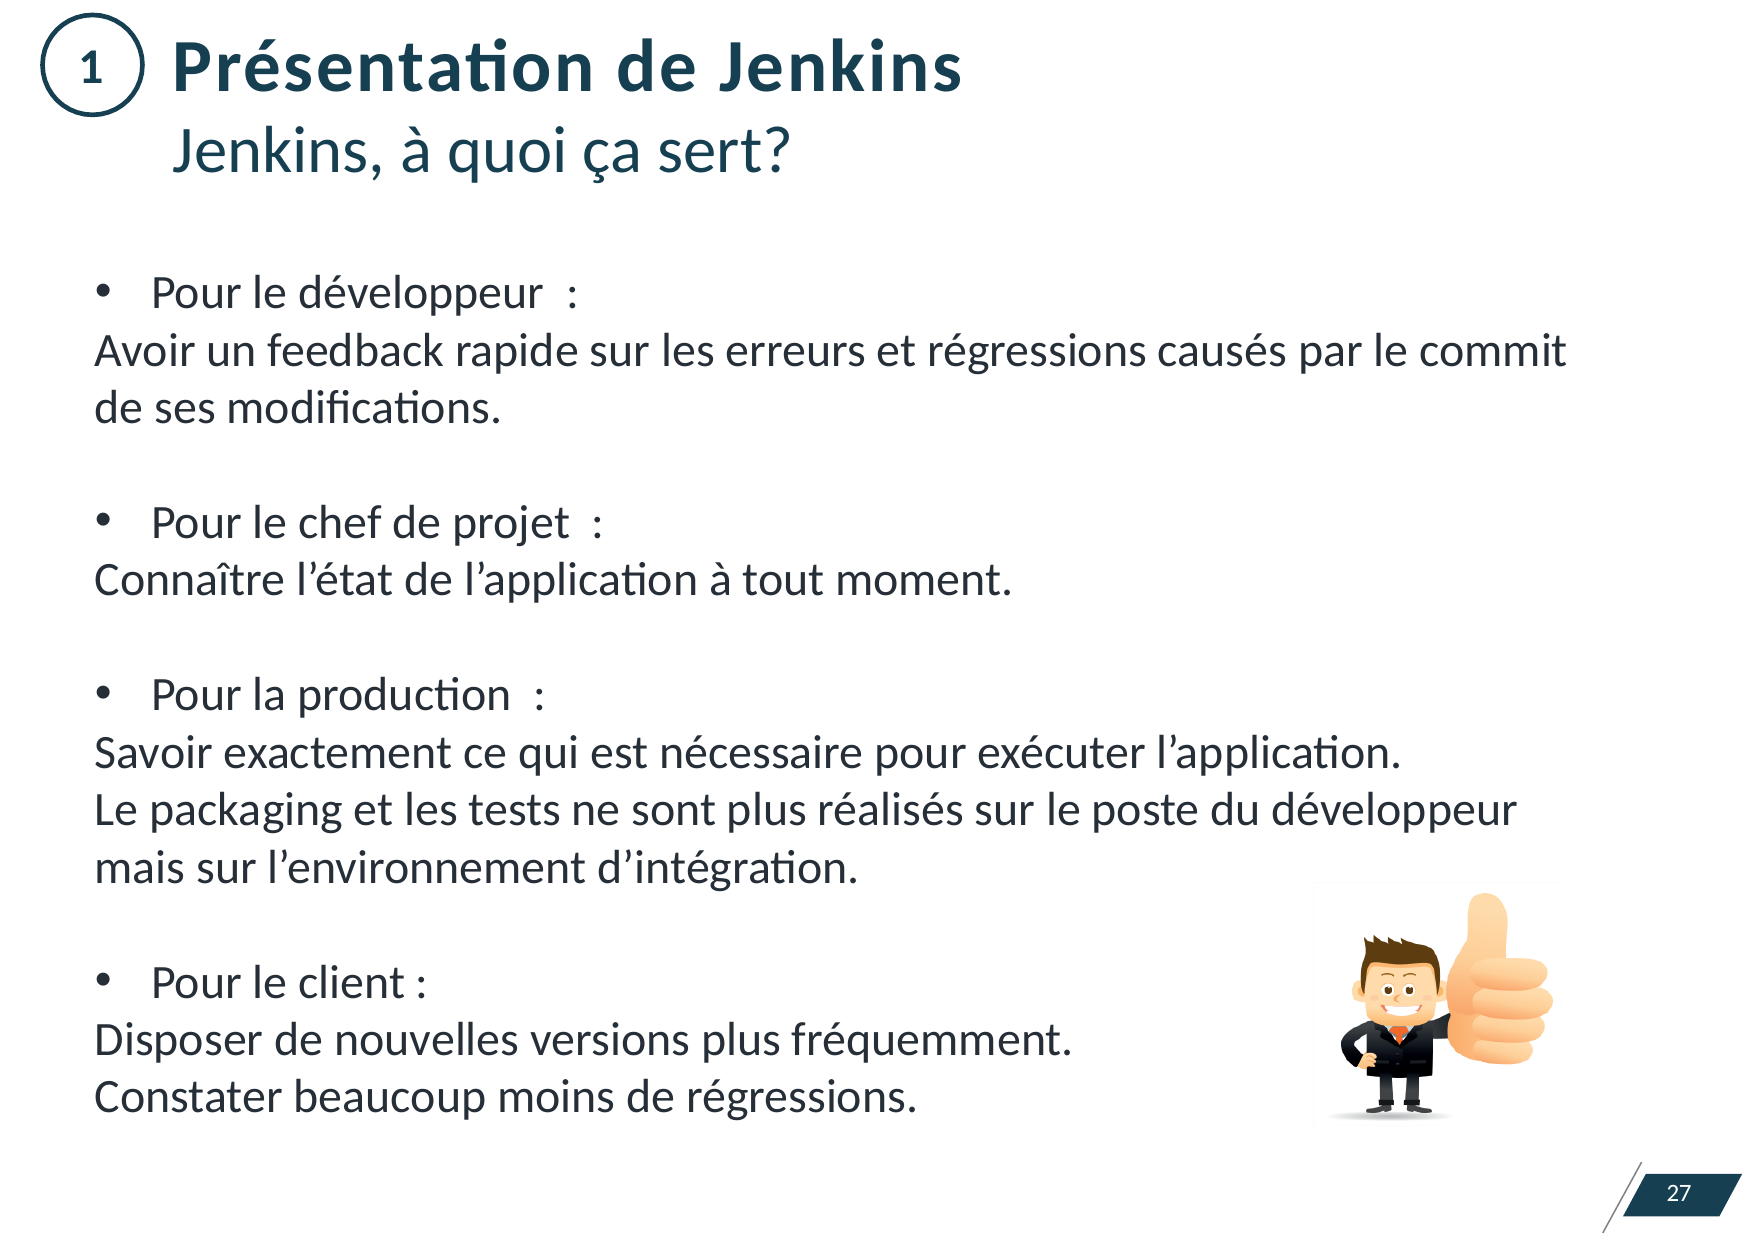

# Présentation de Jenkins Jenkins, à quoi ça sert?
1
Pour le développeur :
Avoir un feedback rapide sur les erreurs et régressions causés par le commit de ses modifications.
Pour le chef de projet :
Connaître l’état de l’application à tout moment.
Pour la production :
Savoir exactement ce qui est nécessaire pour exécuter l’application.
Le packaging et les tests ne sont plus réalisés sur le poste du développeur mais sur l’environnement d’intégration.
Pour le client :
Disposer de nouvelles versions plus fréquemment.
Constater beaucoup moins de régressions.
27